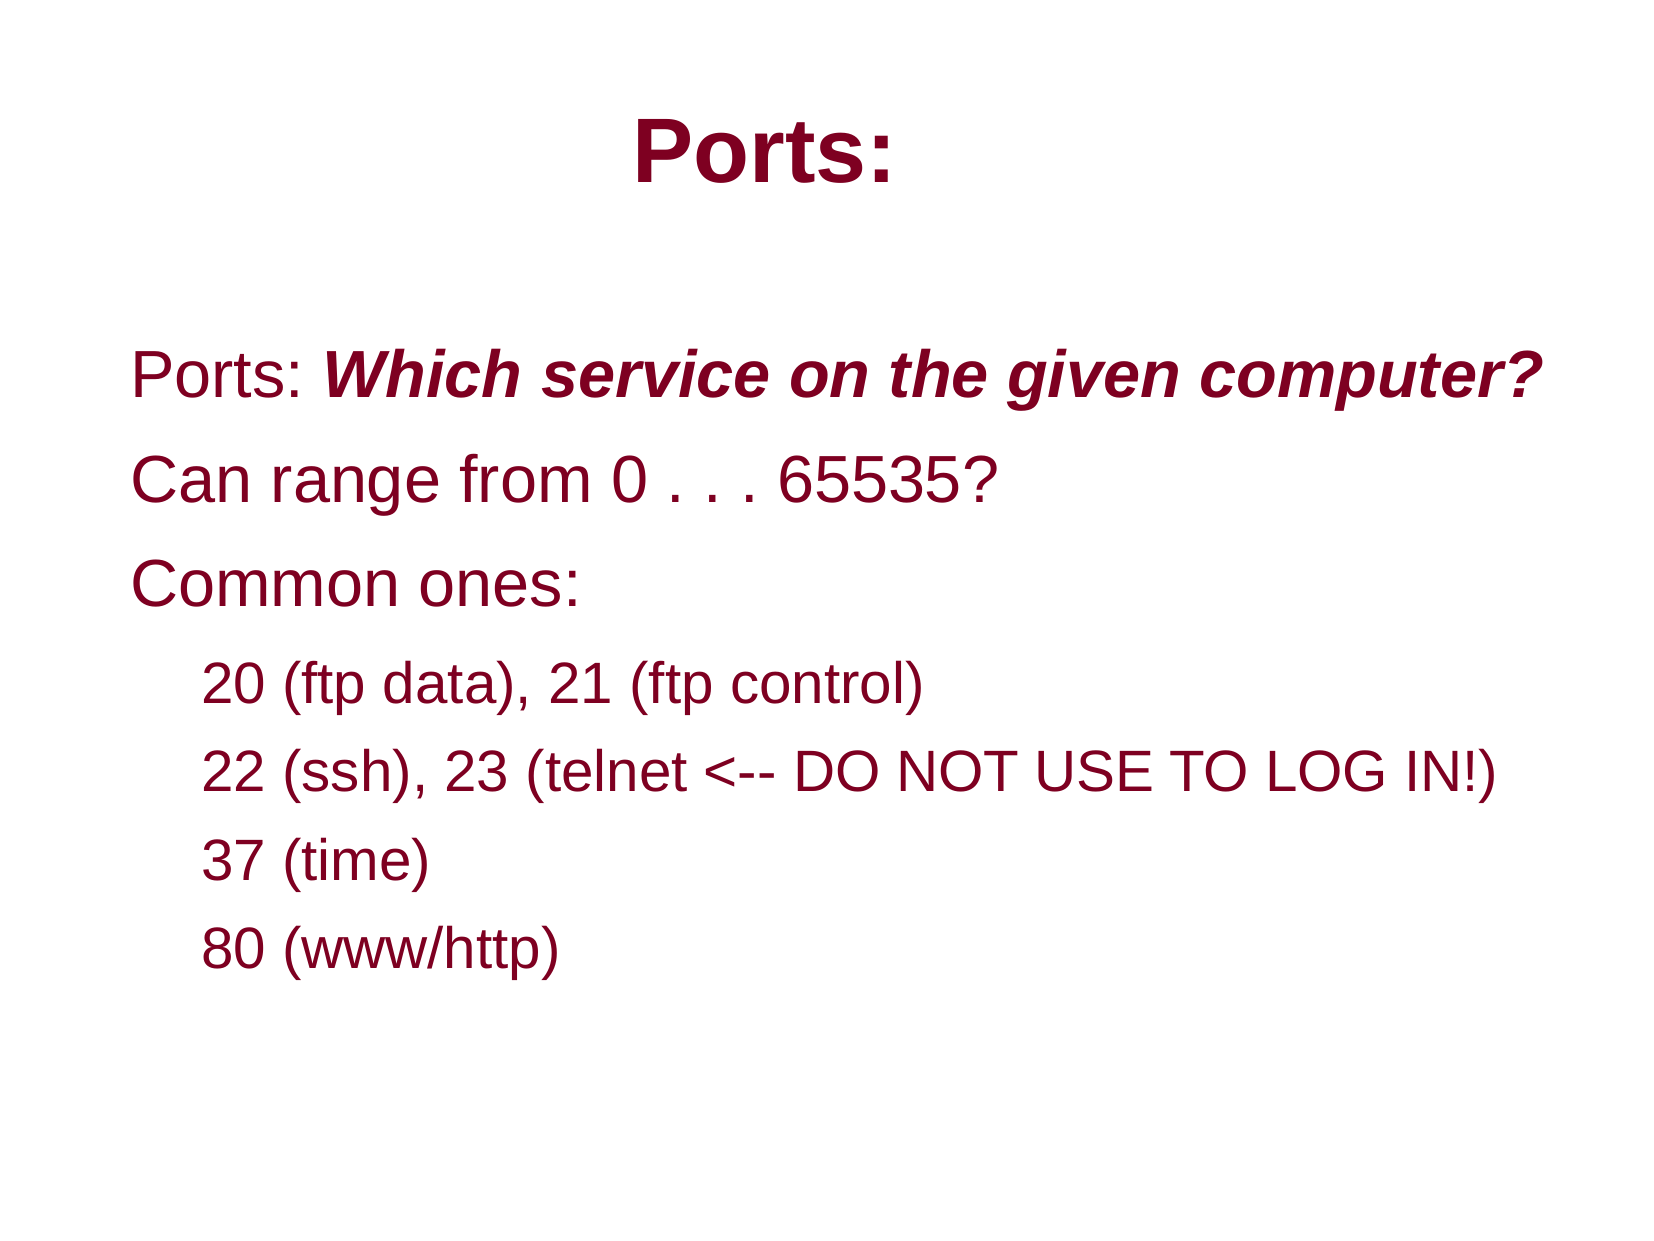

# Ports:
Ports: Which service on the given computer?
Can range from 0 . . . 65535?
Common ones:
20 (ftp data), 21 (ftp control)
22 (ssh), 23 (telnet <-- DO NOT USE TO LOG IN!)
37 (time)
80 (www/http)